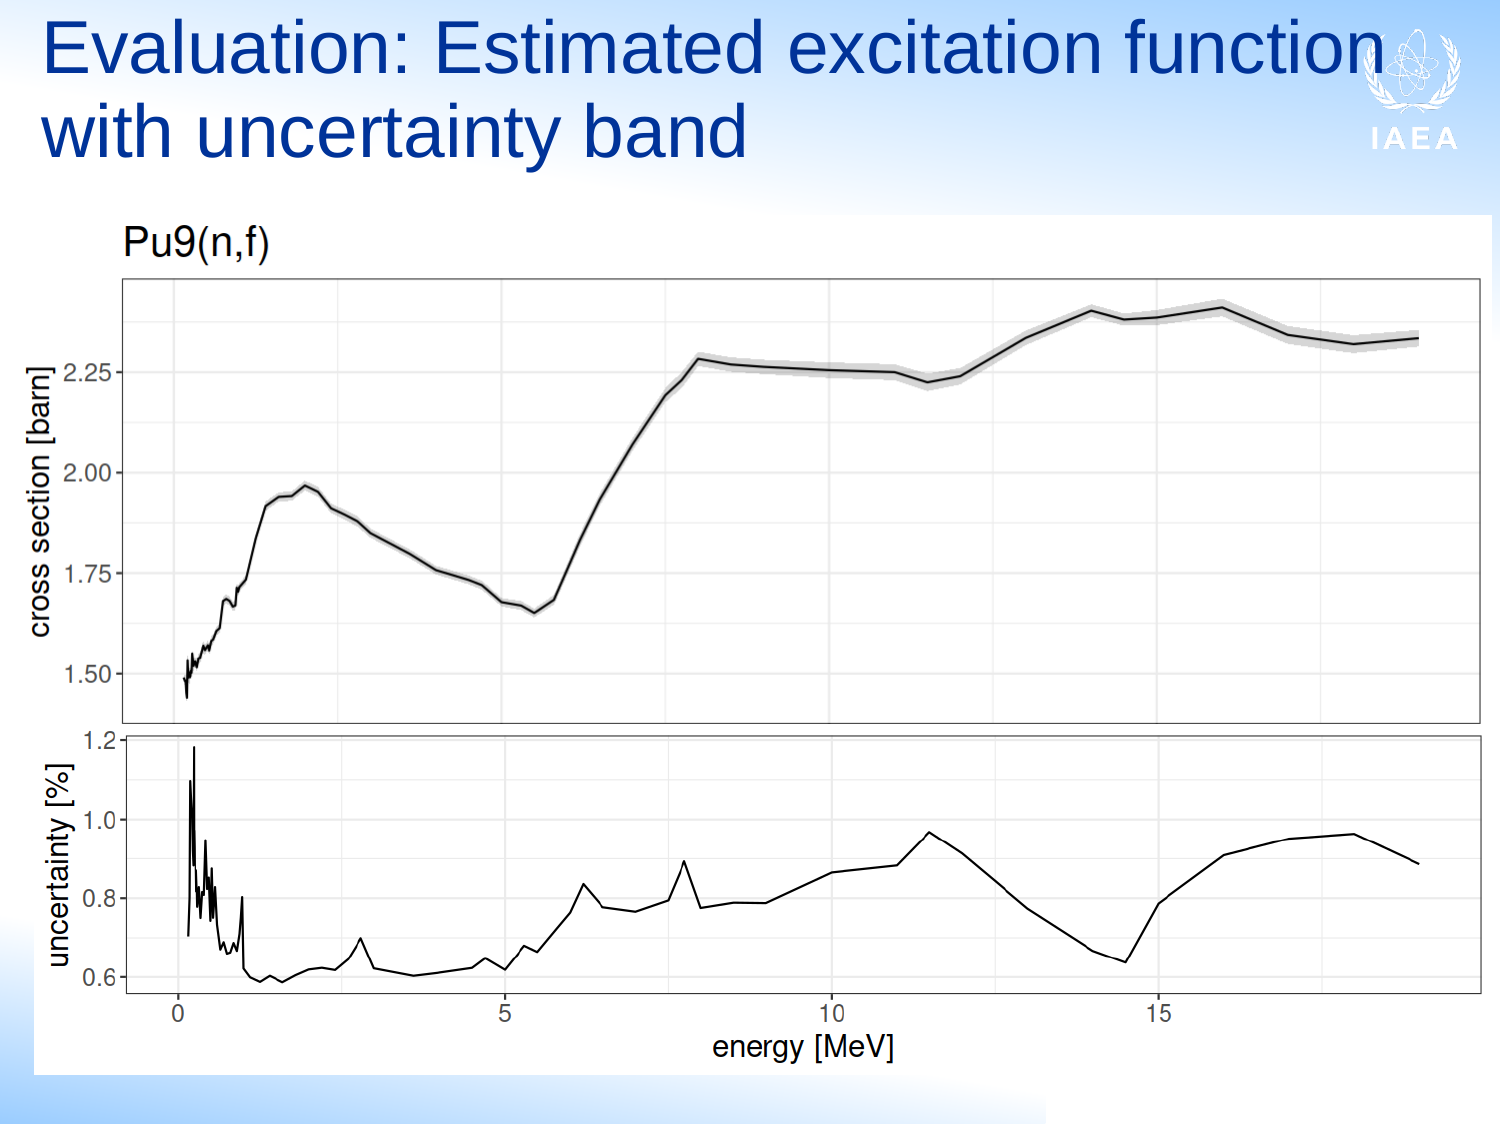

# Evaluation: Estimated excitation function with uncertainty band